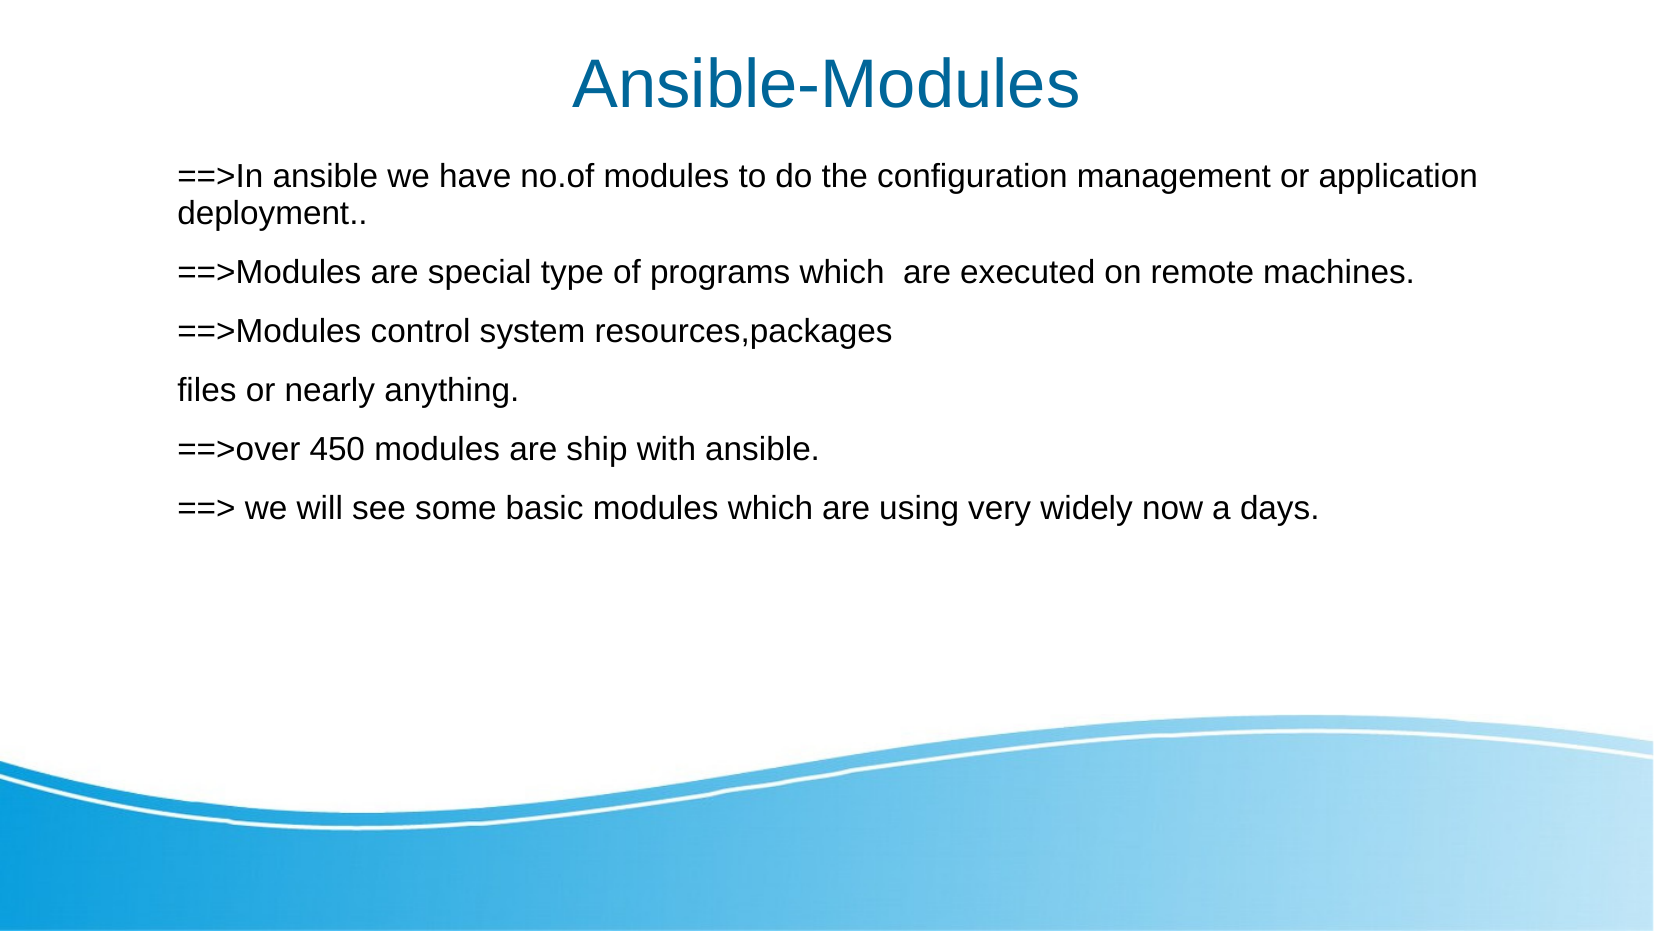

# Ansible-Modules
==>In ansible we have no.of modules to do the configuration management or application deployment..
==>Modules are special type of programs which are executed on remote machines.
==>Modules control system resources,packages
files or nearly anything.
==>over 450 modules are ship with ansible.
==> we will see some basic modules which are using very widely now a days.